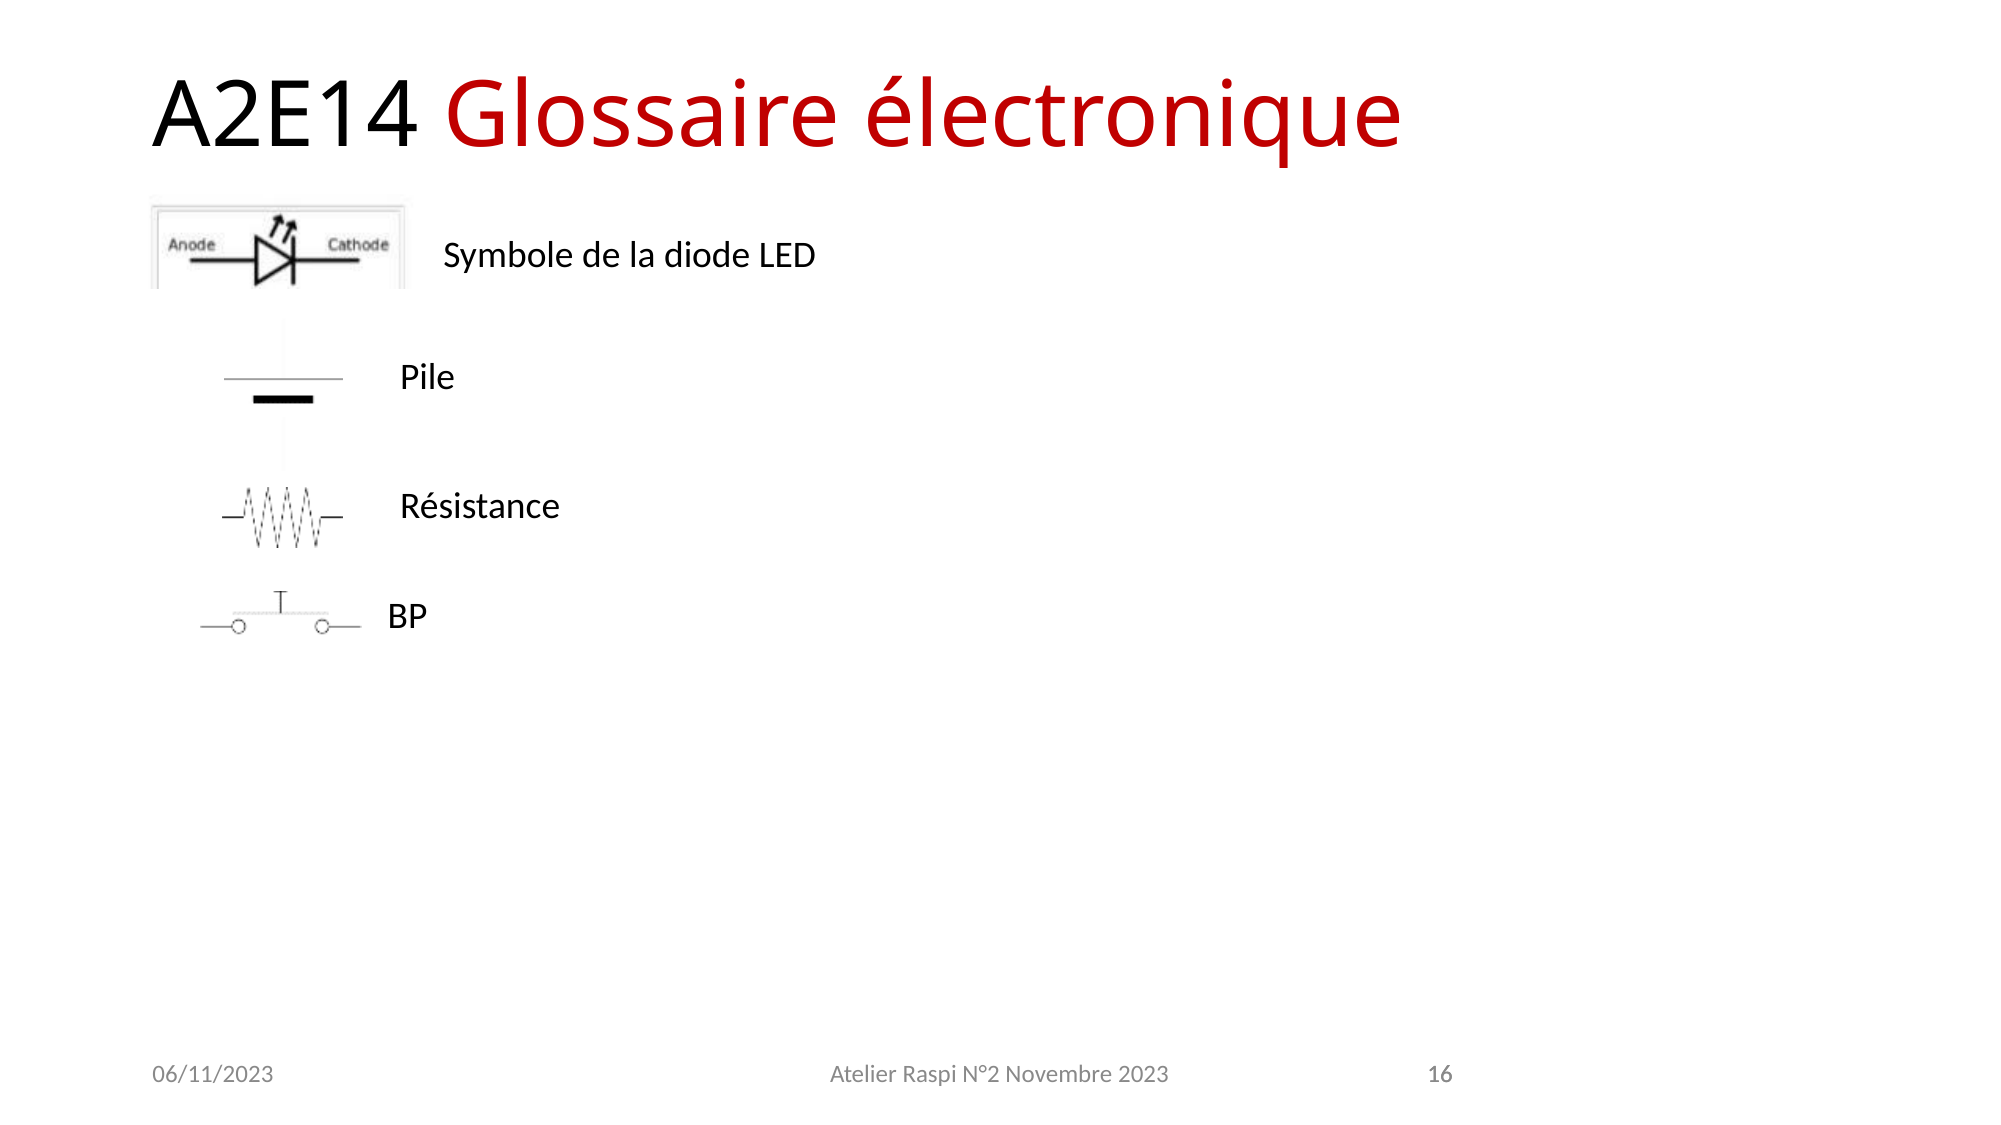

A2E14 Glossaire électronique
Symbole de la diode LED
Pile
Résistance
BP
06/11/2023
Atelier Raspi N°2 Novembre 2023